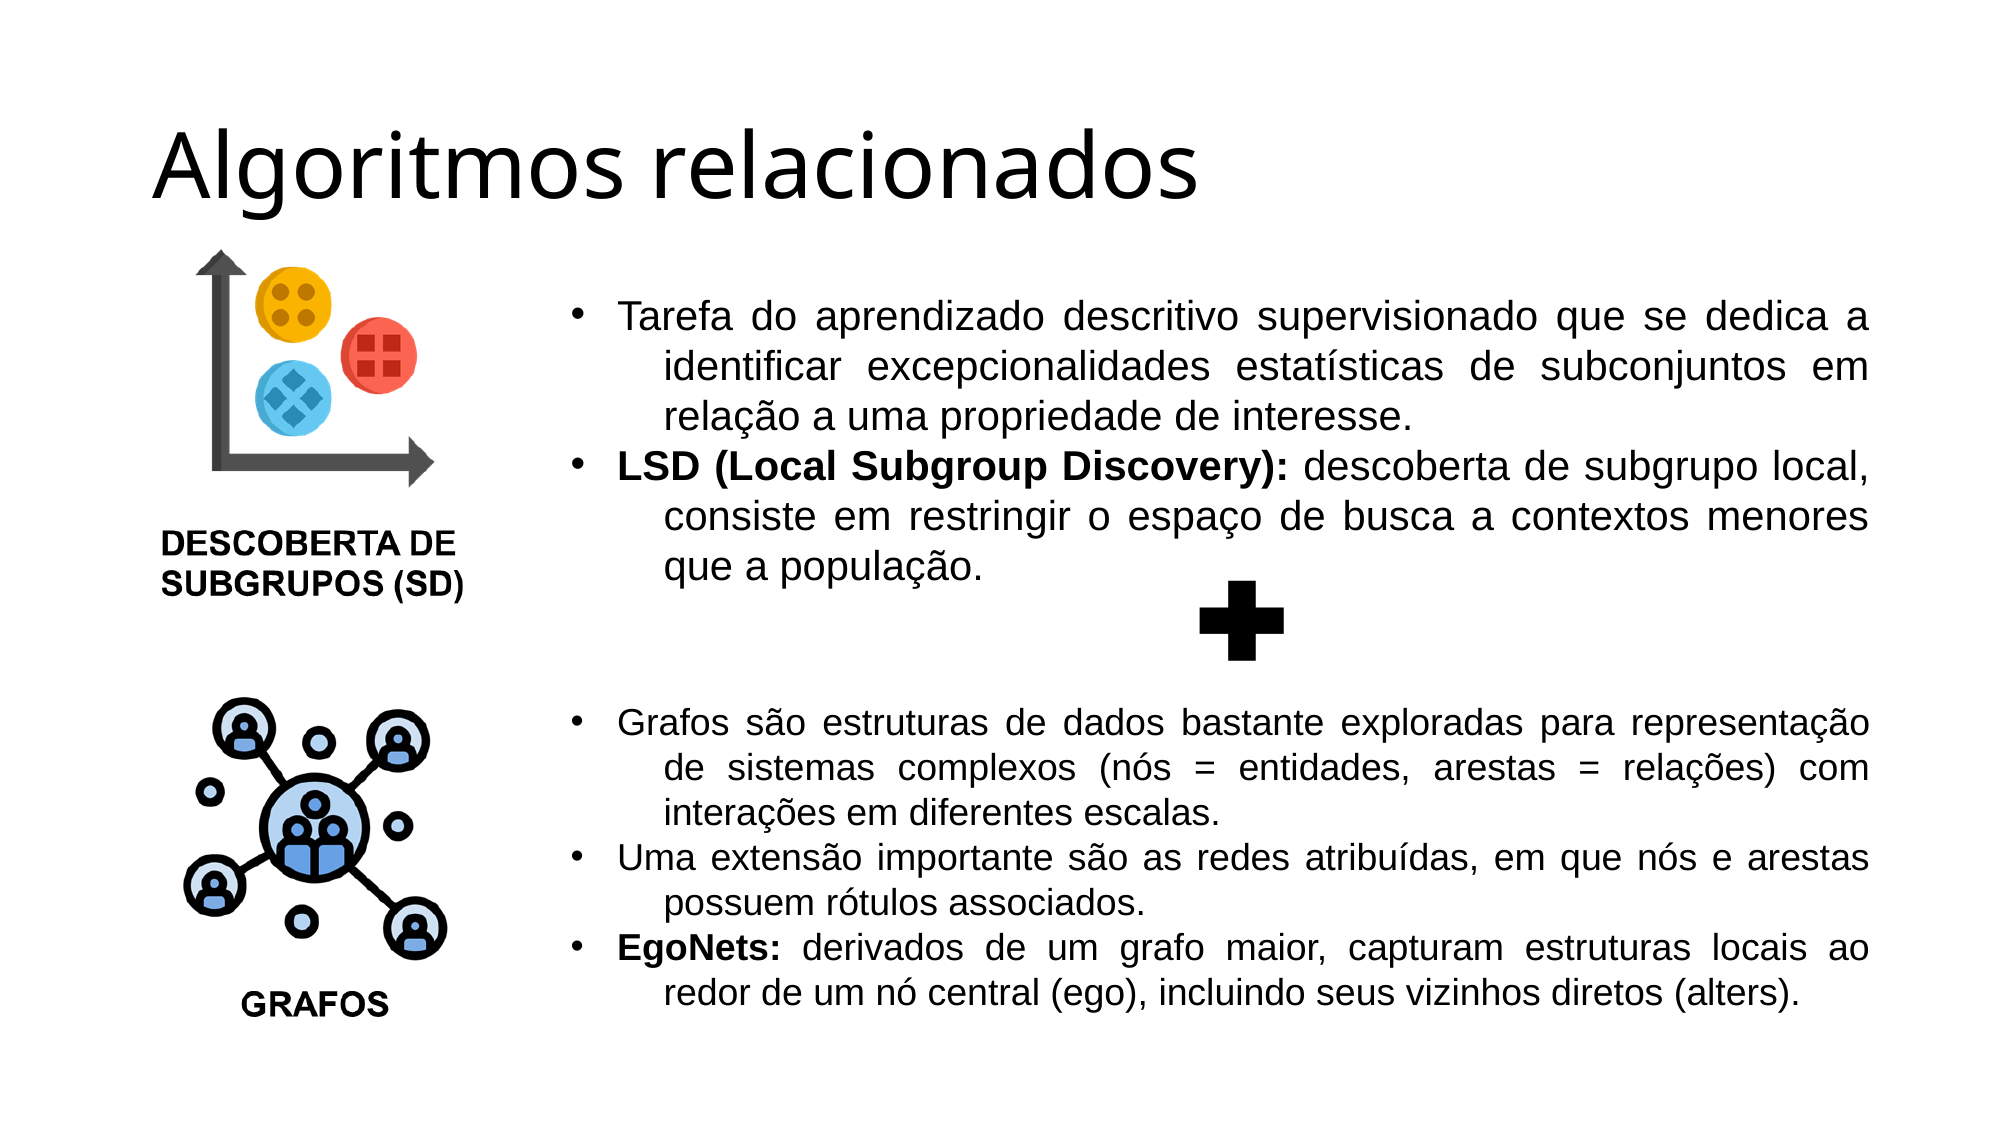

# Algoritmos relacionados
Tarefa do aprendizado descritivo supervisionado que se dedica a identificar excepcionalidades estatísticas de subconjuntos em relação a uma propriedade de interesse.
LSD (Local Subgroup Discovery): descoberta de subgrupo local, consiste em restringir o espaço de busca a contextos menores que a população.
Grafos são estruturas de dados bastante exploradas para representação de sistemas complexos (nós = entidades, arestas = relações) com interações em diferentes escalas.
Uma extensão importante são as redes atribuídas, em que nós e arestas possuem rótulos associados.
EgoNets: derivados de um grafo maior, capturam estruturas locais ao redor de um nó central (ego), incluindo seus vizinhos diretos (alters).